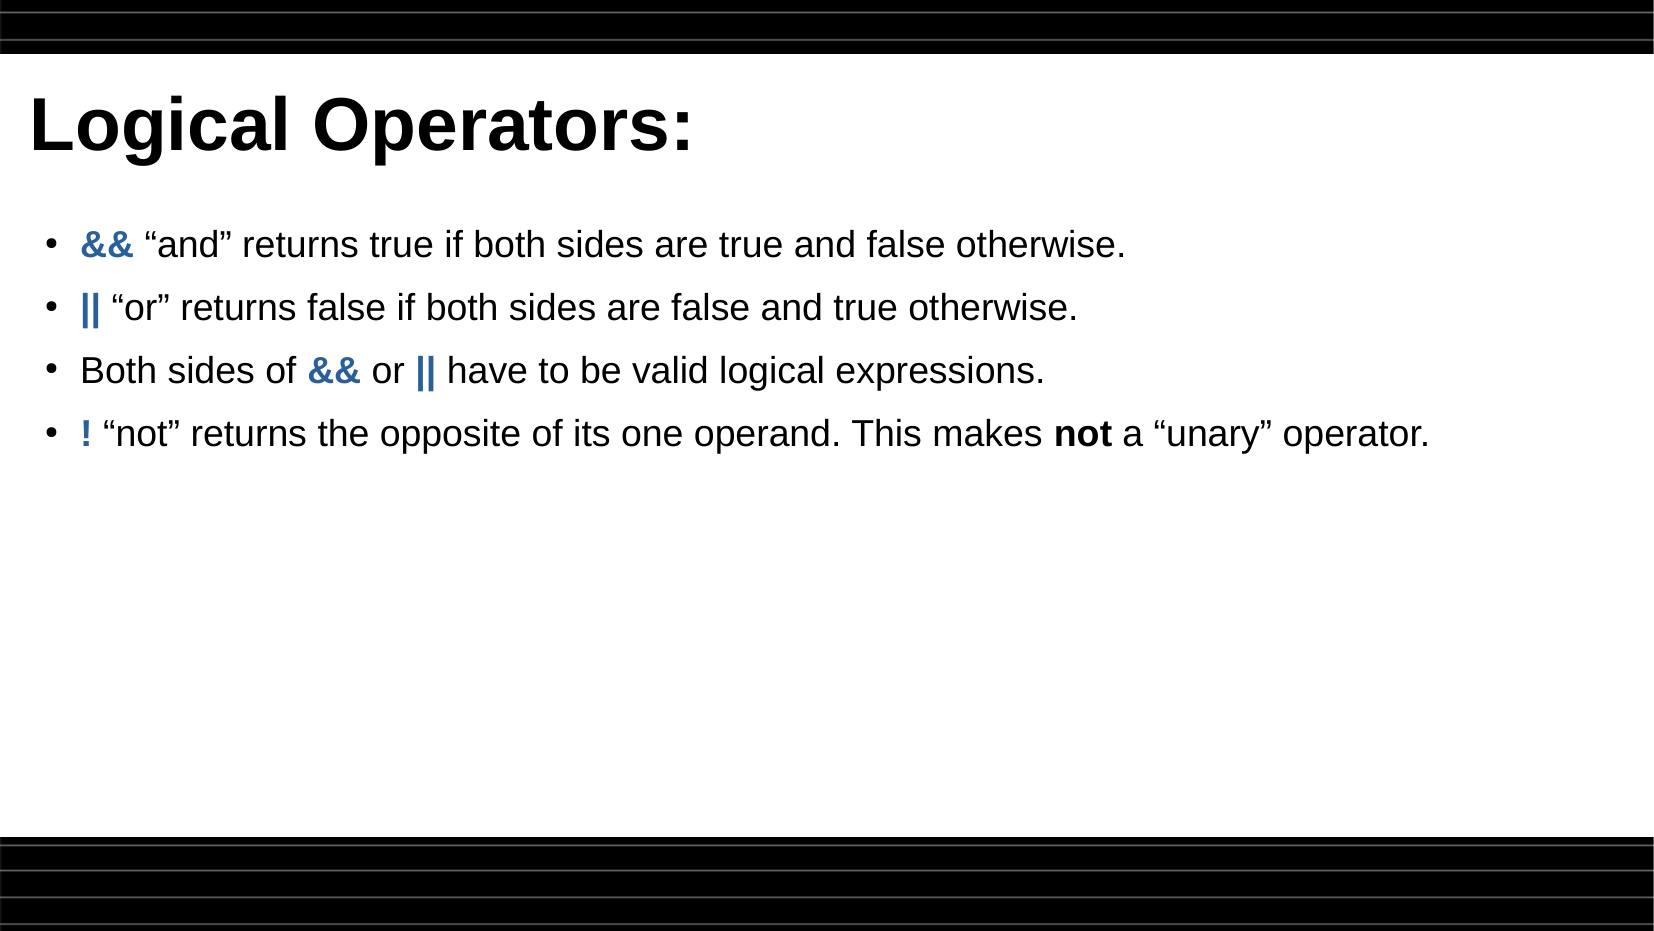

Logical Operators:
&& “and” returns true if both sides are true and false otherwise.
|| “or” returns false if both sides are false and true otherwise.
Both sides of && or || have to be valid logical expressions.
! “not” returns the opposite of its one operand. This makes not a “unary” operator.